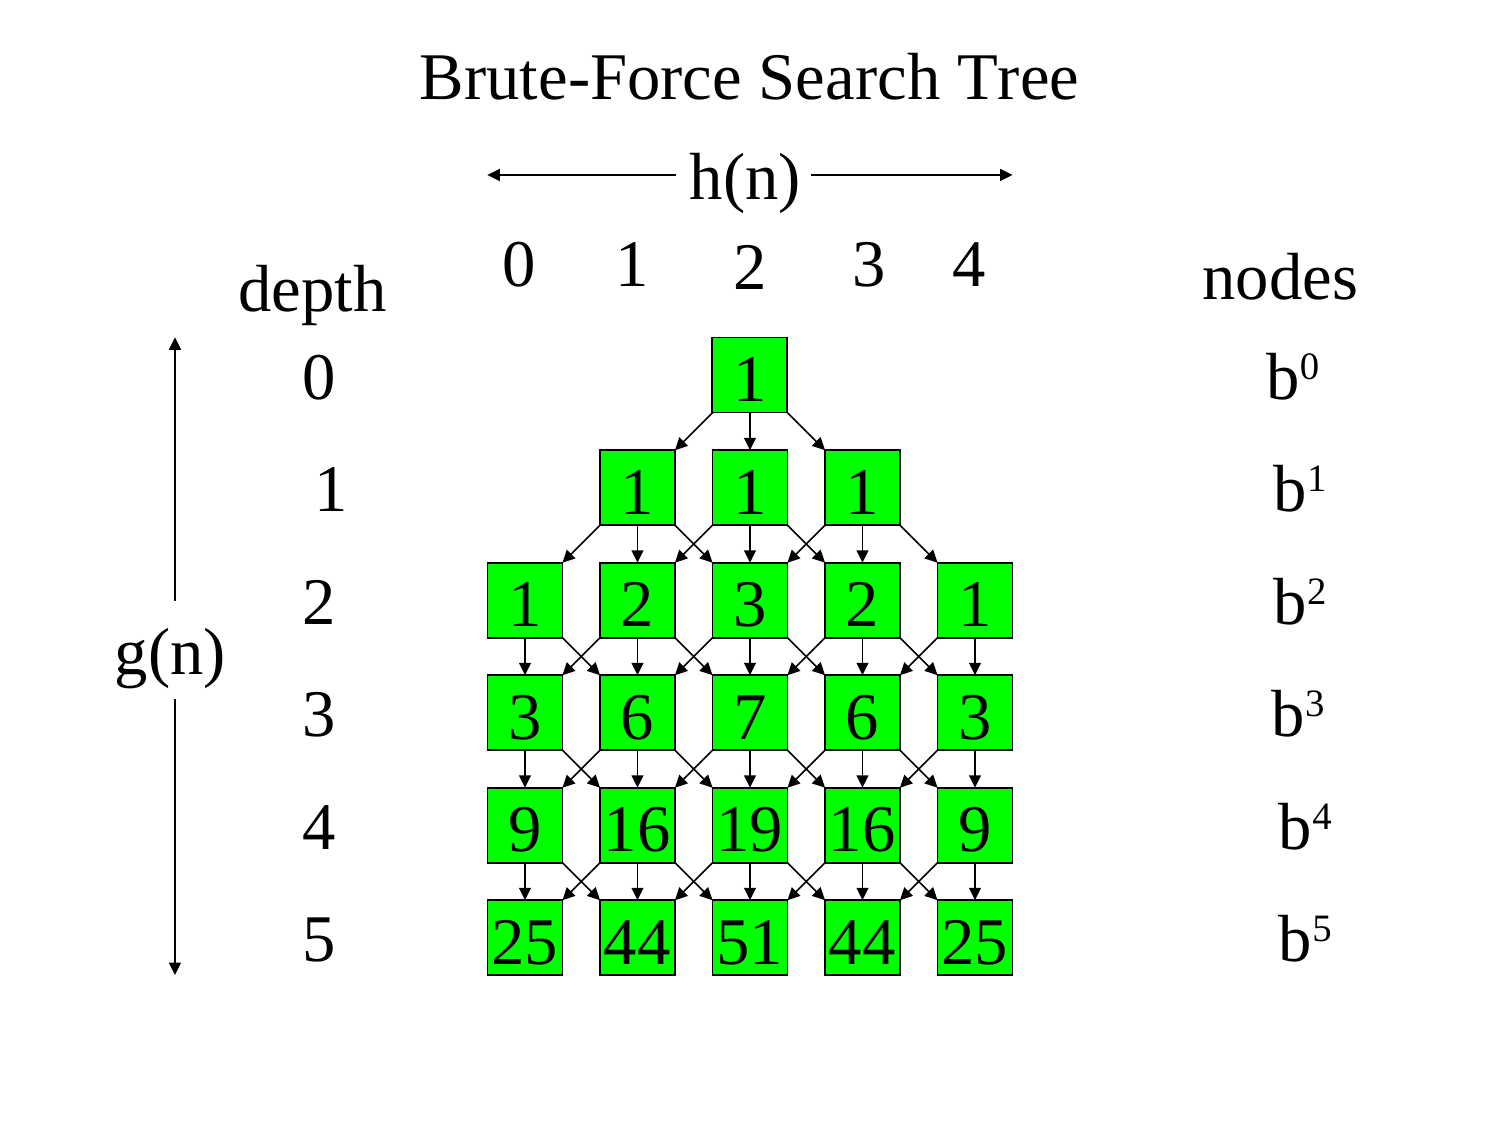

Brute-Force Search Tree
h(n)
0
1
3
4
2
nodes
depth
0
1
2
3
4
5
b0
b1
b2
b3
b4
b5
1
1
1
1
1
2
3
2
1
g(n)
3
6
7
6
3
9
16
19
16
9
25
44
51
44
25